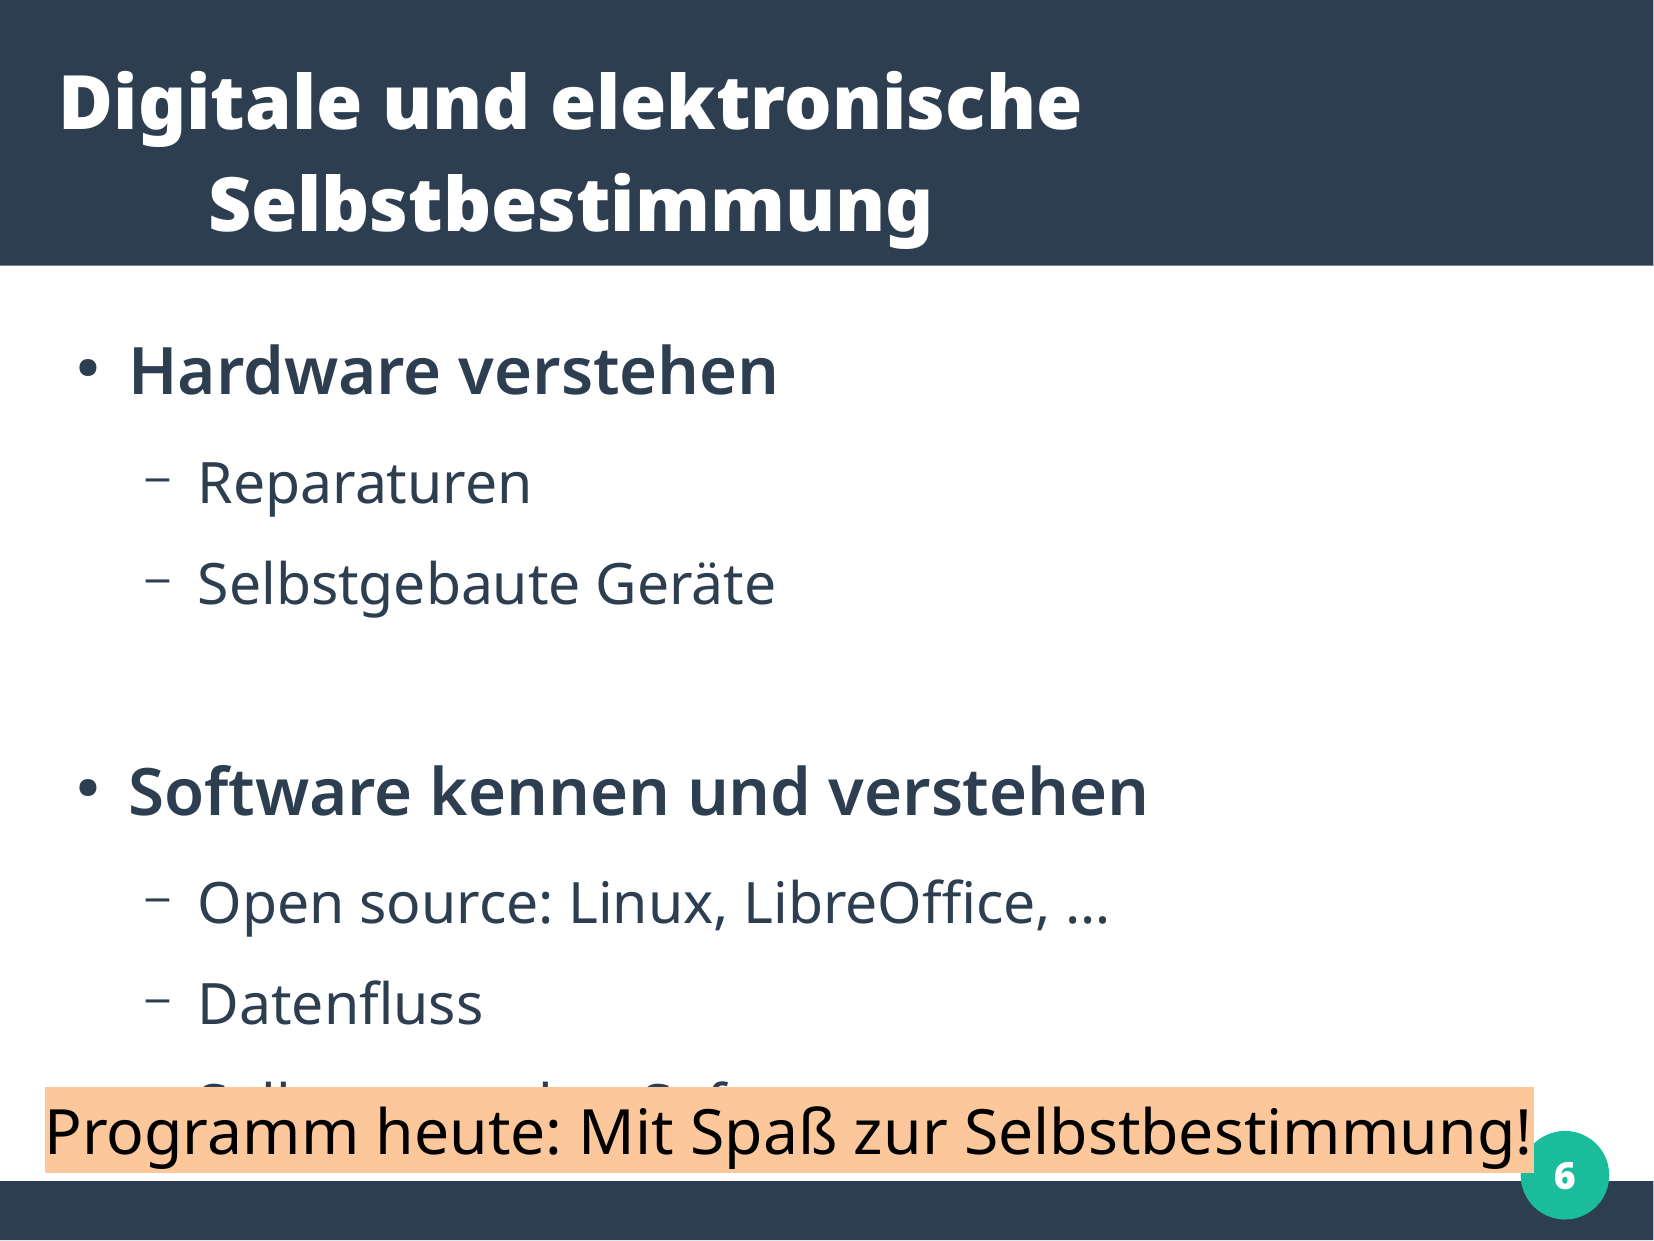

# Digitale und elektronische Selbstbestimmung
Hardware verstehen
Reparaturen
Selbstgebaute Geräte
Software kennen und verstehen
Open source: Linux, LibreOffice, …
Datenfluss
Selbstgemachte Software
Programm heute: Mit Spaß zur Selbstbestimmung!
6